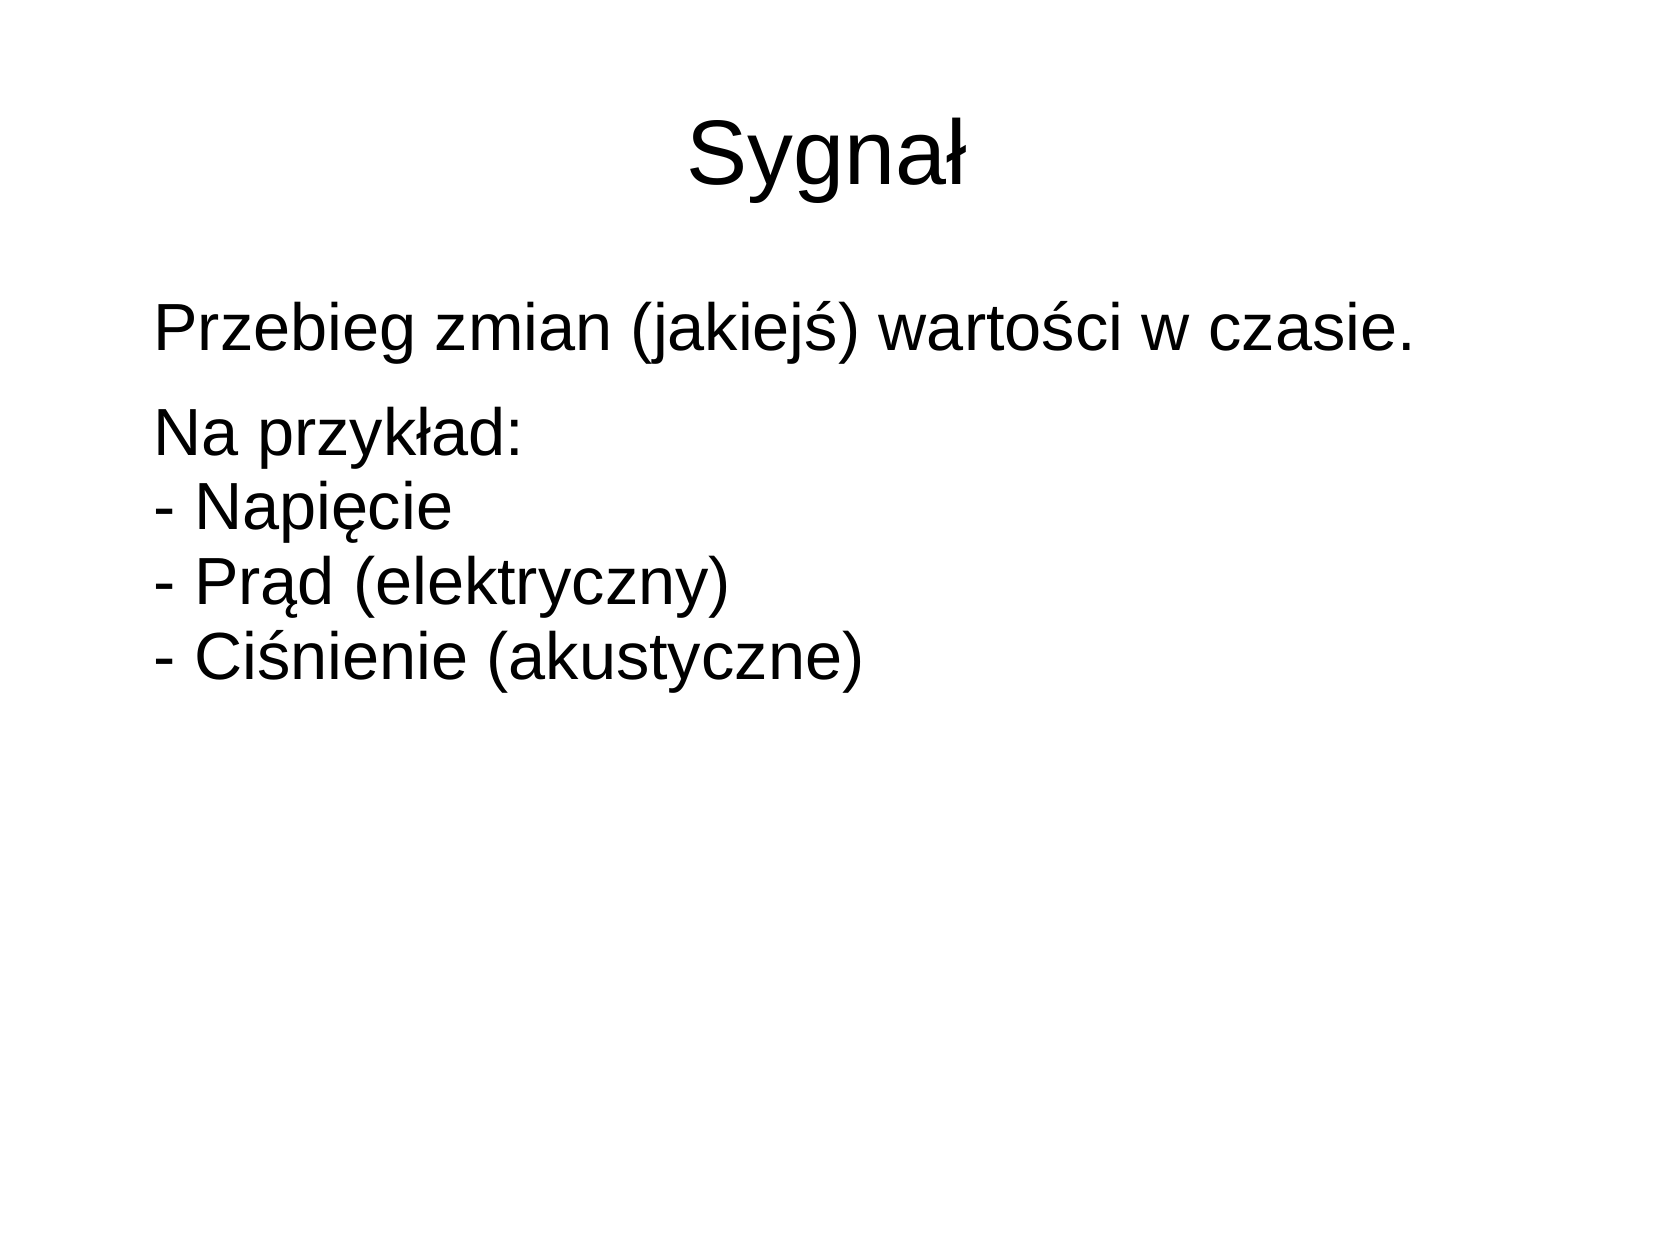

# Sygnał
Przebieg zmian (jakiejś) wartości w czasie.
Na przykład:
- Napięcie
- Prąd (elektryczny)
- Ciśnienie (akustyczne)